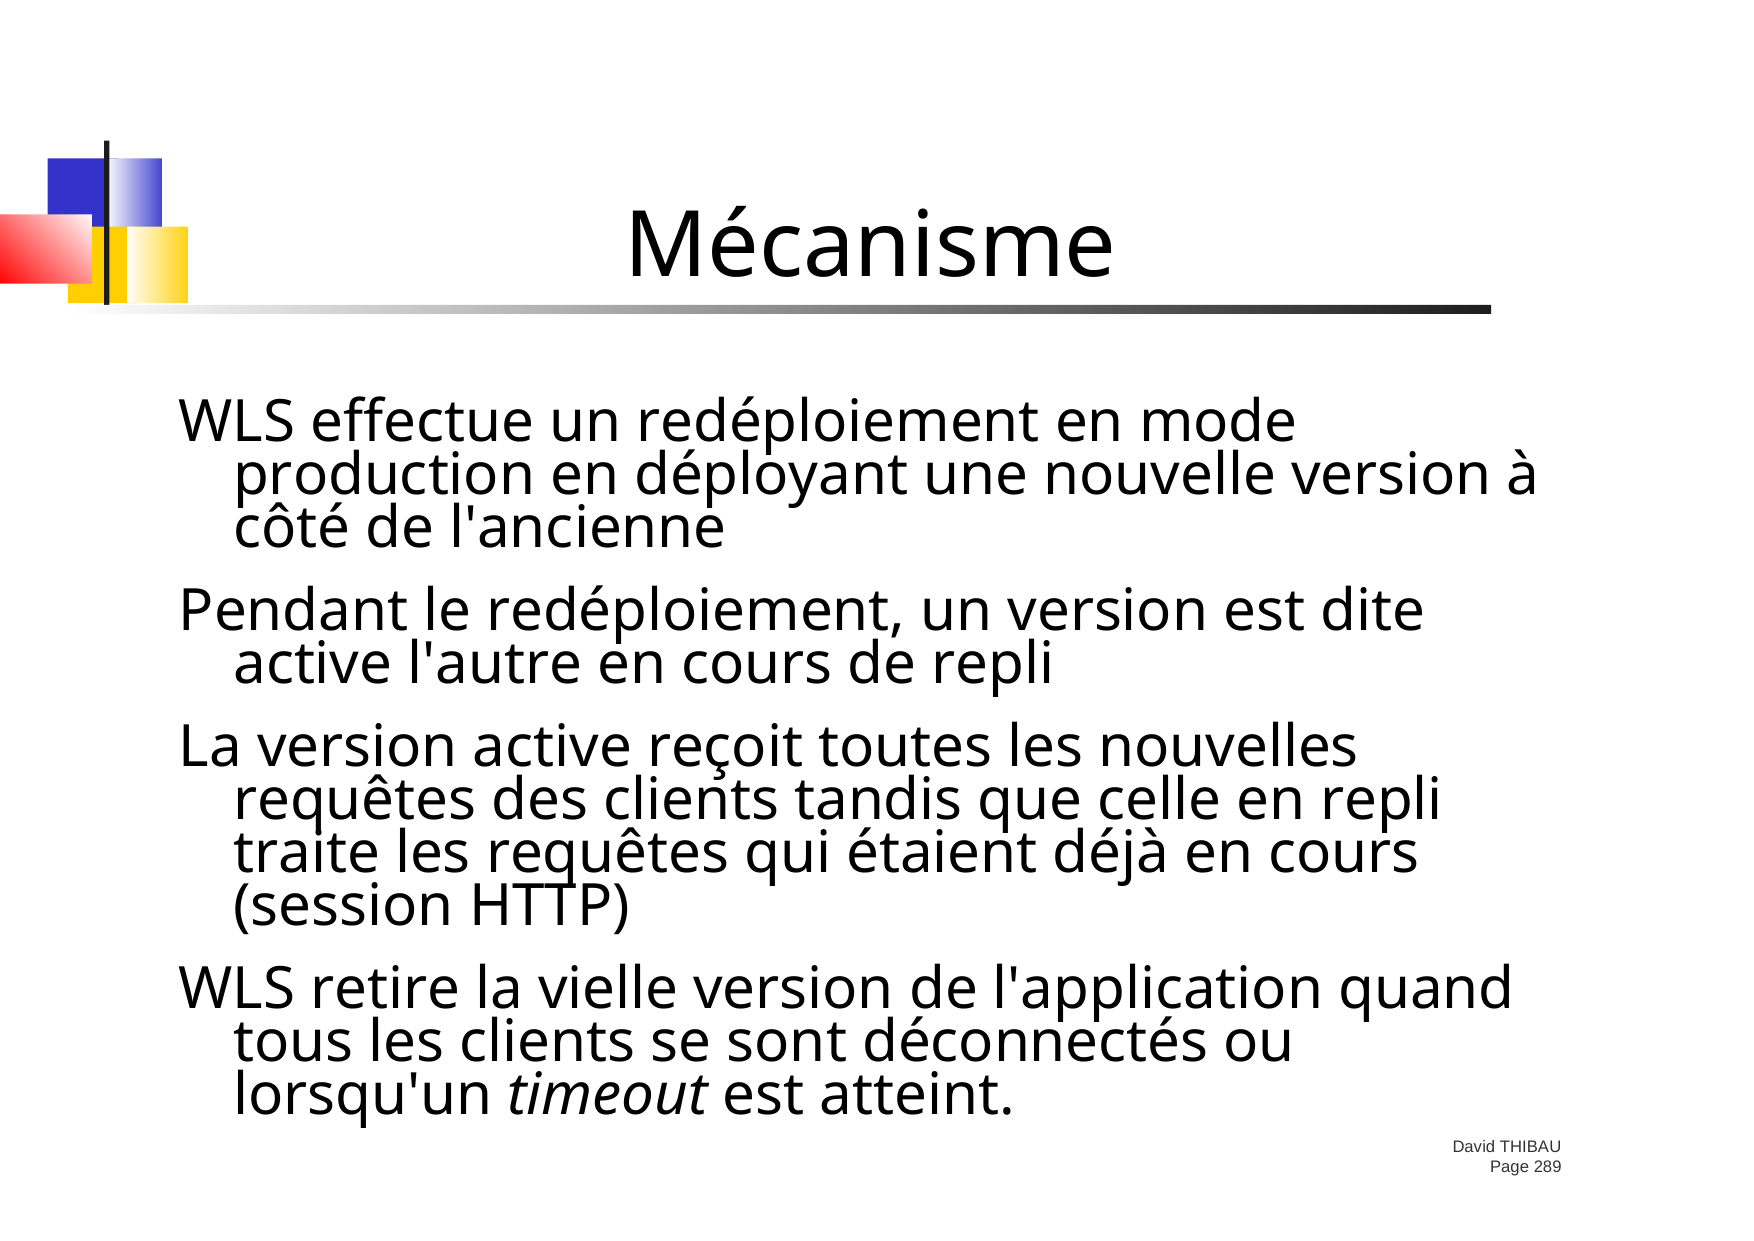

# Mécanisme
WLS effectue un redéploiement en mode production en déployant une nouvelle version à côté de l'ancienne
Pendant le redéploiement, un version est dite active l'autre en cours de repli
La version active reçoit toutes les nouvelles requêtes des clients tandis que celle en repli traite les requêtes qui étaient déjà en cours (session HTTP)
WLS retire la vielle version de l'application quand tous les clients se sont déconnectés ou lorsqu'un timeout est atteint.